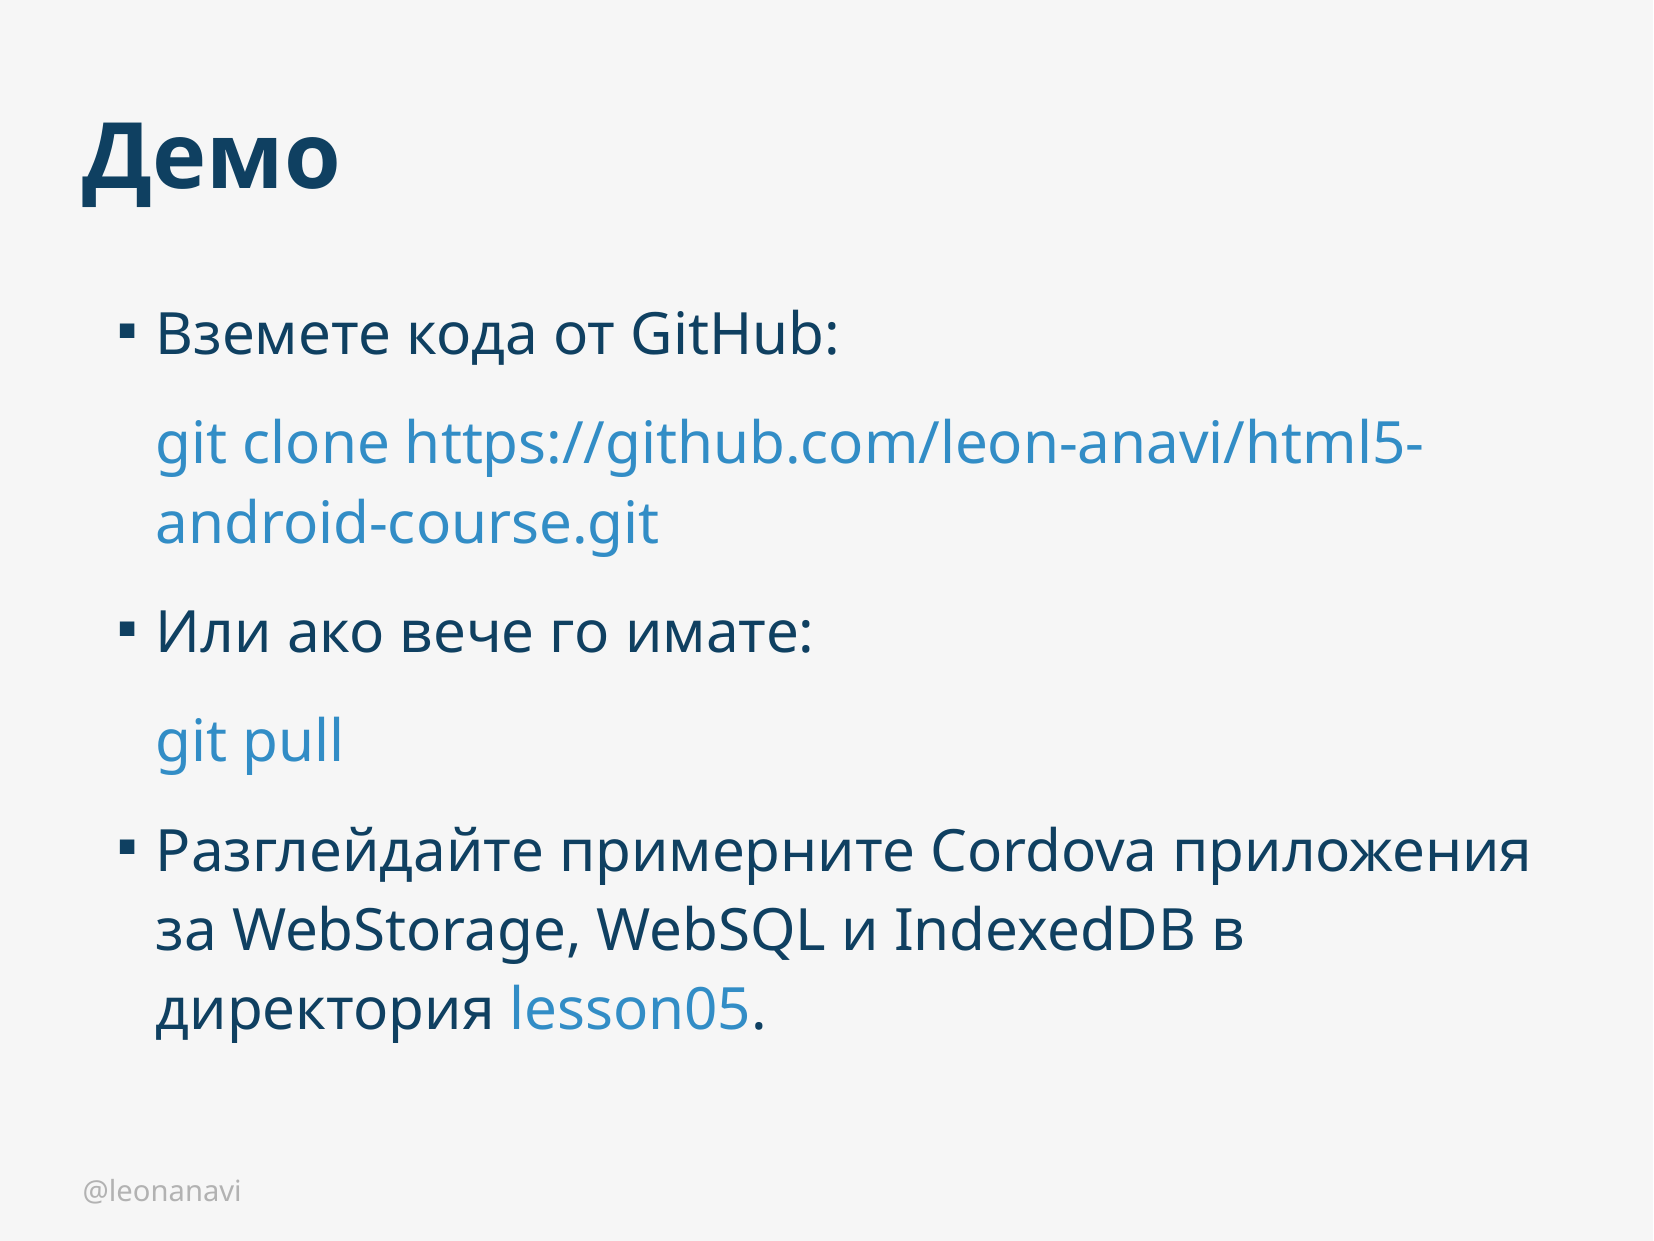

# Демо
Вземете кода от GitHub:
git clone https://github.com/leon-anavi/html5-android-course.git
Или ако вече го имате:
git pull
Разглейдайте примерните Cordova приложения за WebStorage, WebSQL и IndexedDB в директория lesson05.